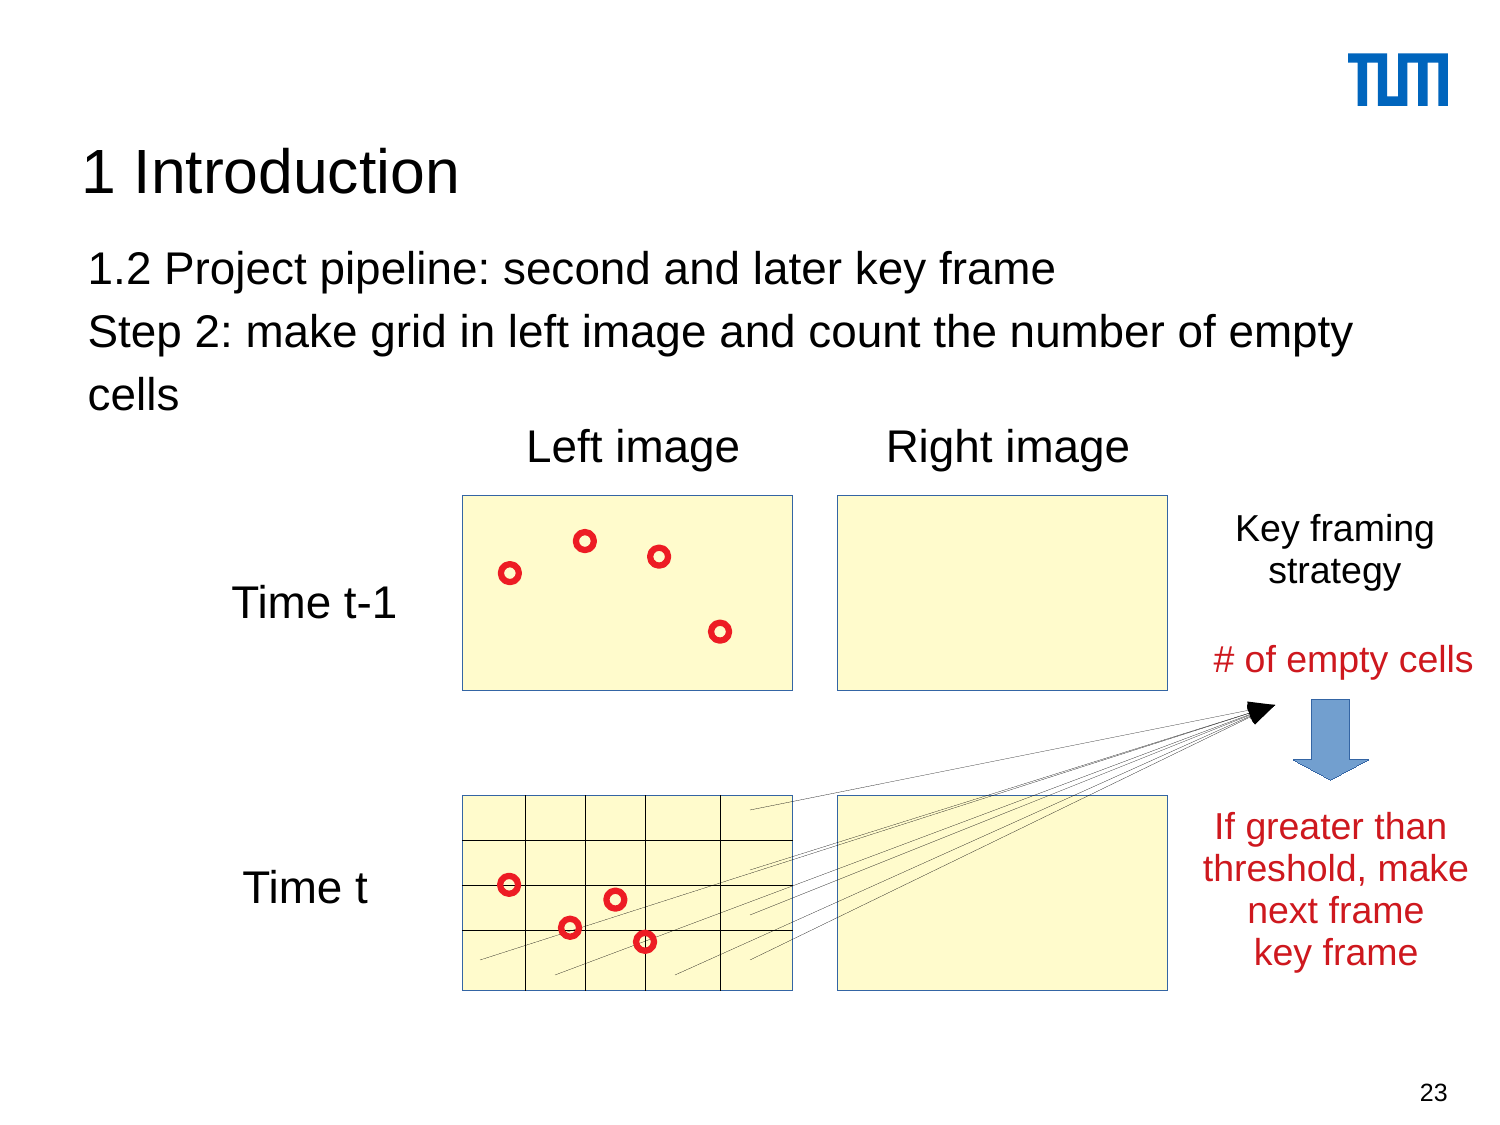

1 Introduction
# 1.2 Project pipeline: second and later key frame
Step 2: make grid in left image and count the number of empty cells
Left image
Right image
Key framing strategy
Time t-1
# of empty cells
If greater than
threshold, make
 next frame
key frame
Time t